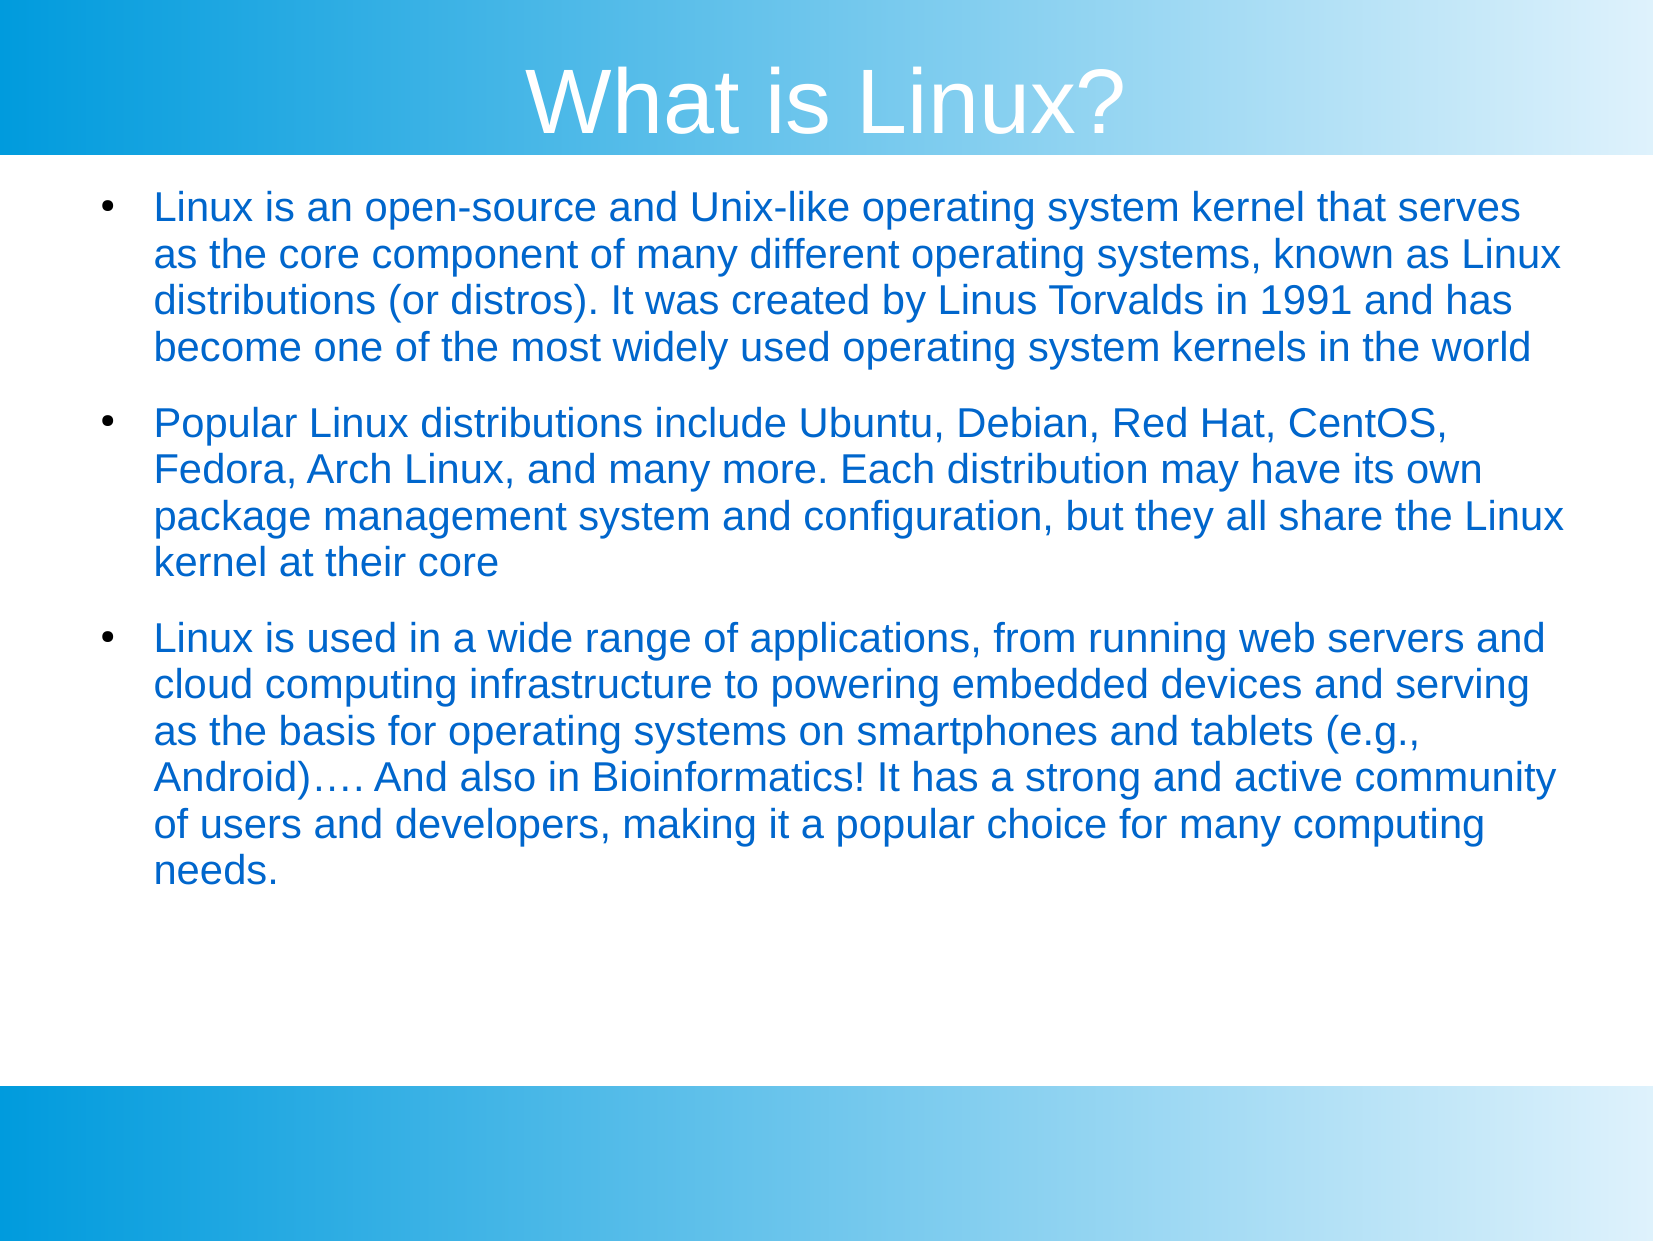

# What is Linux?
Linux is an open-source and Unix-like operating system kernel that serves as the core component of many different operating systems, known as Linux distributions (or distros). It was created by Linus Torvalds in 1991 and has become one of the most widely used operating system kernels in the world
Popular Linux distributions include Ubuntu, Debian, Red Hat, CentOS, Fedora, Arch Linux, and many more. Each distribution may have its own package management system and configuration, but they all share the Linux kernel at their core
Linux is used in a wide range of applications, from running web servers and cloud computing infrastructure to powering embedded devices and serving as the basis for operating systems on smartphones and tablets (e.g., Android)…. And also in Bioinformatics! It has a strong and active community of users and developers, making it a popular choice for many computing needs.